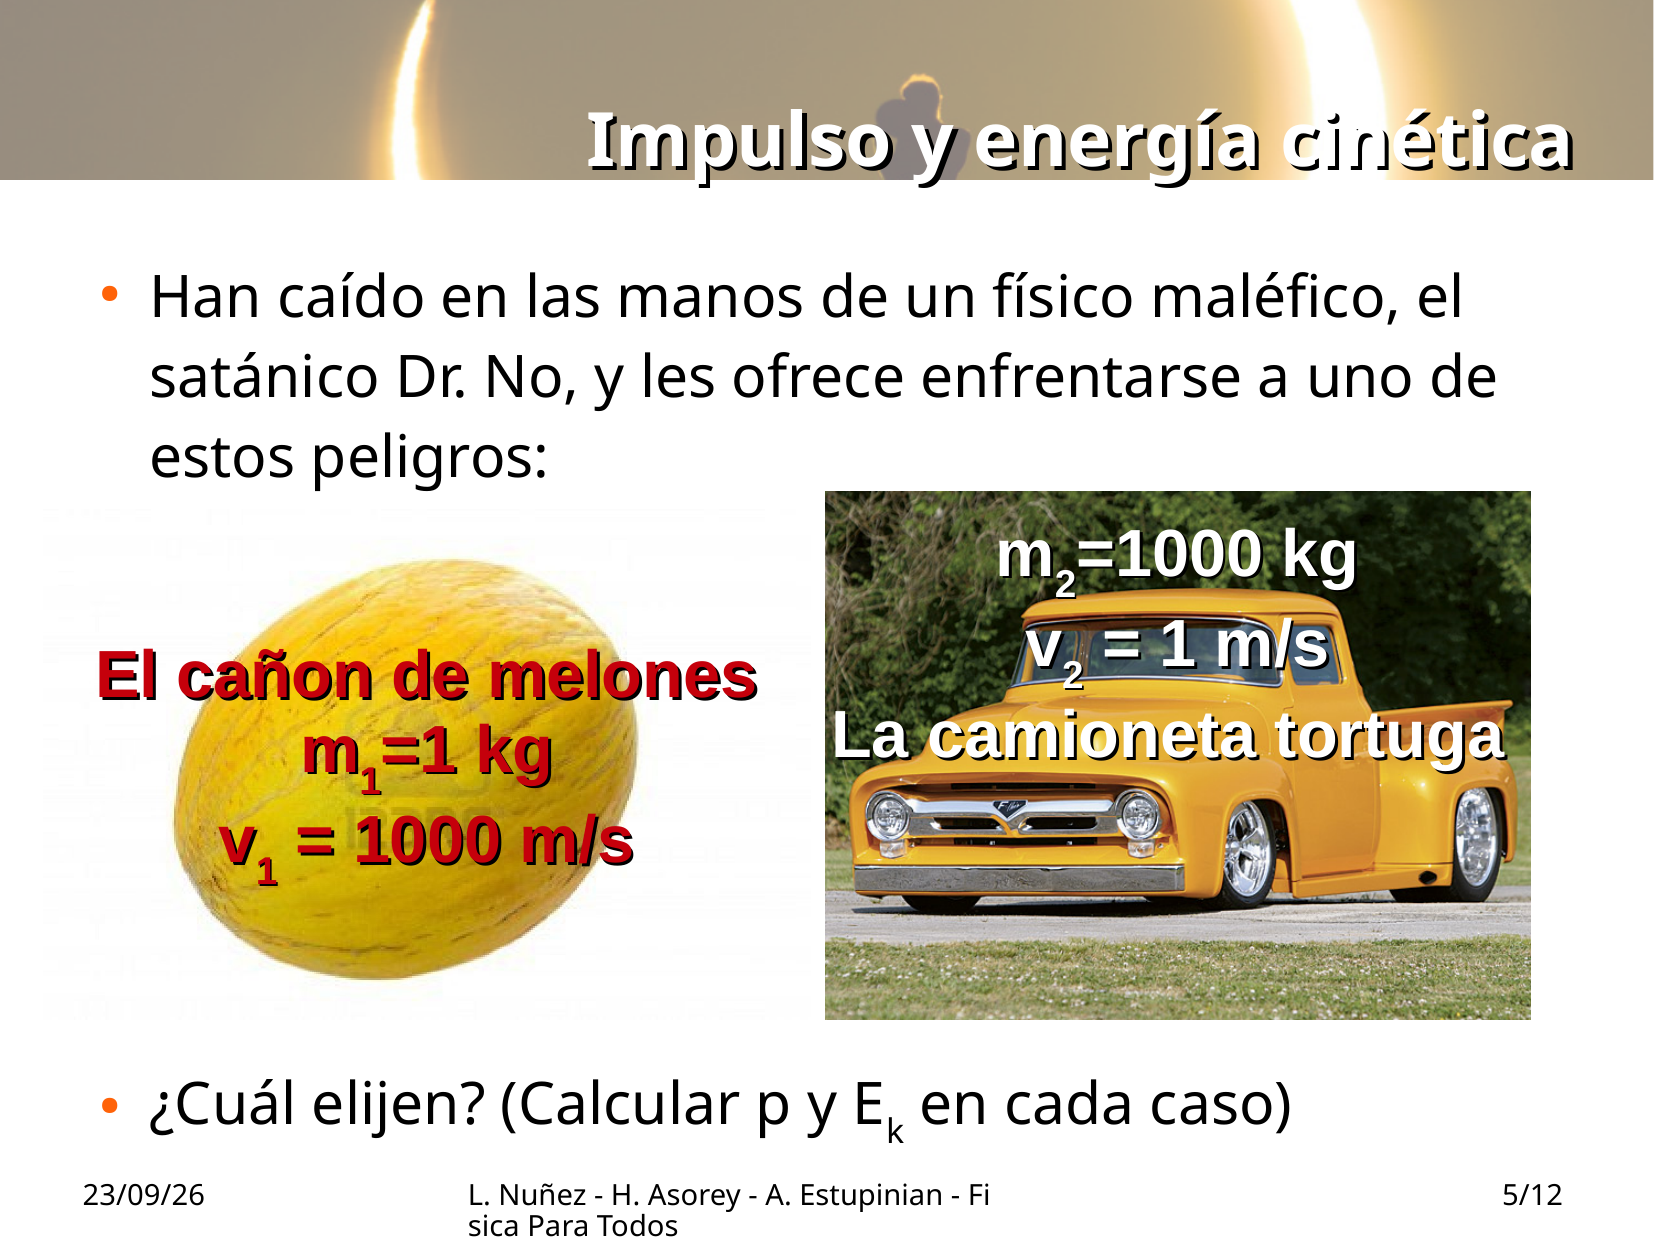

# Impulso y energía cinética
Han caído en las manos de un físico maléfico, el satánico Dr. No, y les ofrece enfrentarse a uno de estos peligros:
¿Cuál elijen? (Calcular p y Ek en cada caso)
m2=1000 kg
v2 = 1 m/s
La camioneta tortuga
El cañon de melones
m1=1 kg
v1 = 1000 m/s
L. Nuñez - H. Asorey - A. Estupinian - Fisica Para Todos
5